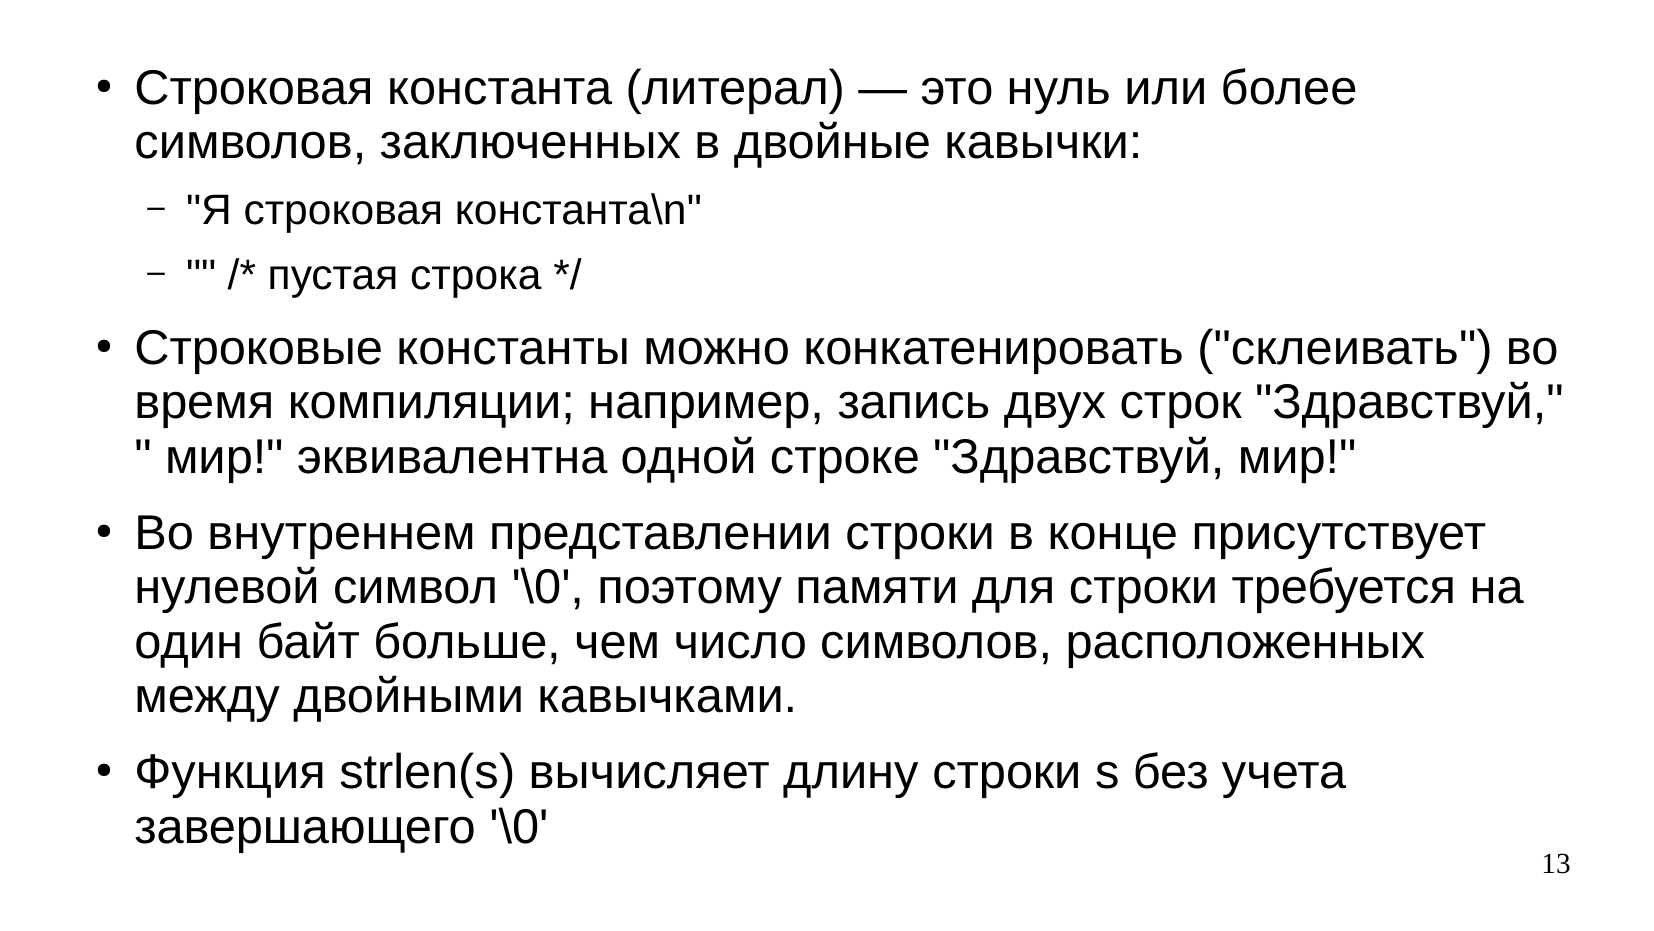

# Строковая константа (литерал) — это нуль или более символов, заключенных в двойные кавычки:
"Я строковая константа\n"
"" /* пустая строка */
Строковые константы можно конкатенировать ("склеивать") во время компиляции; например, запись двух строк "Здравствуй," " мир!" эквивалентна одной строке "Здравствуй, мир!"
Во внутреннем представлении строки в конце присутствует нулевой символ '\0', поэтому памяти для строки требуется на один байт больше, чем число символов, расположенных между двойными кавычками.
Функция strlen(s) вычисляет длину строки s без учета завершающего '\0'
13